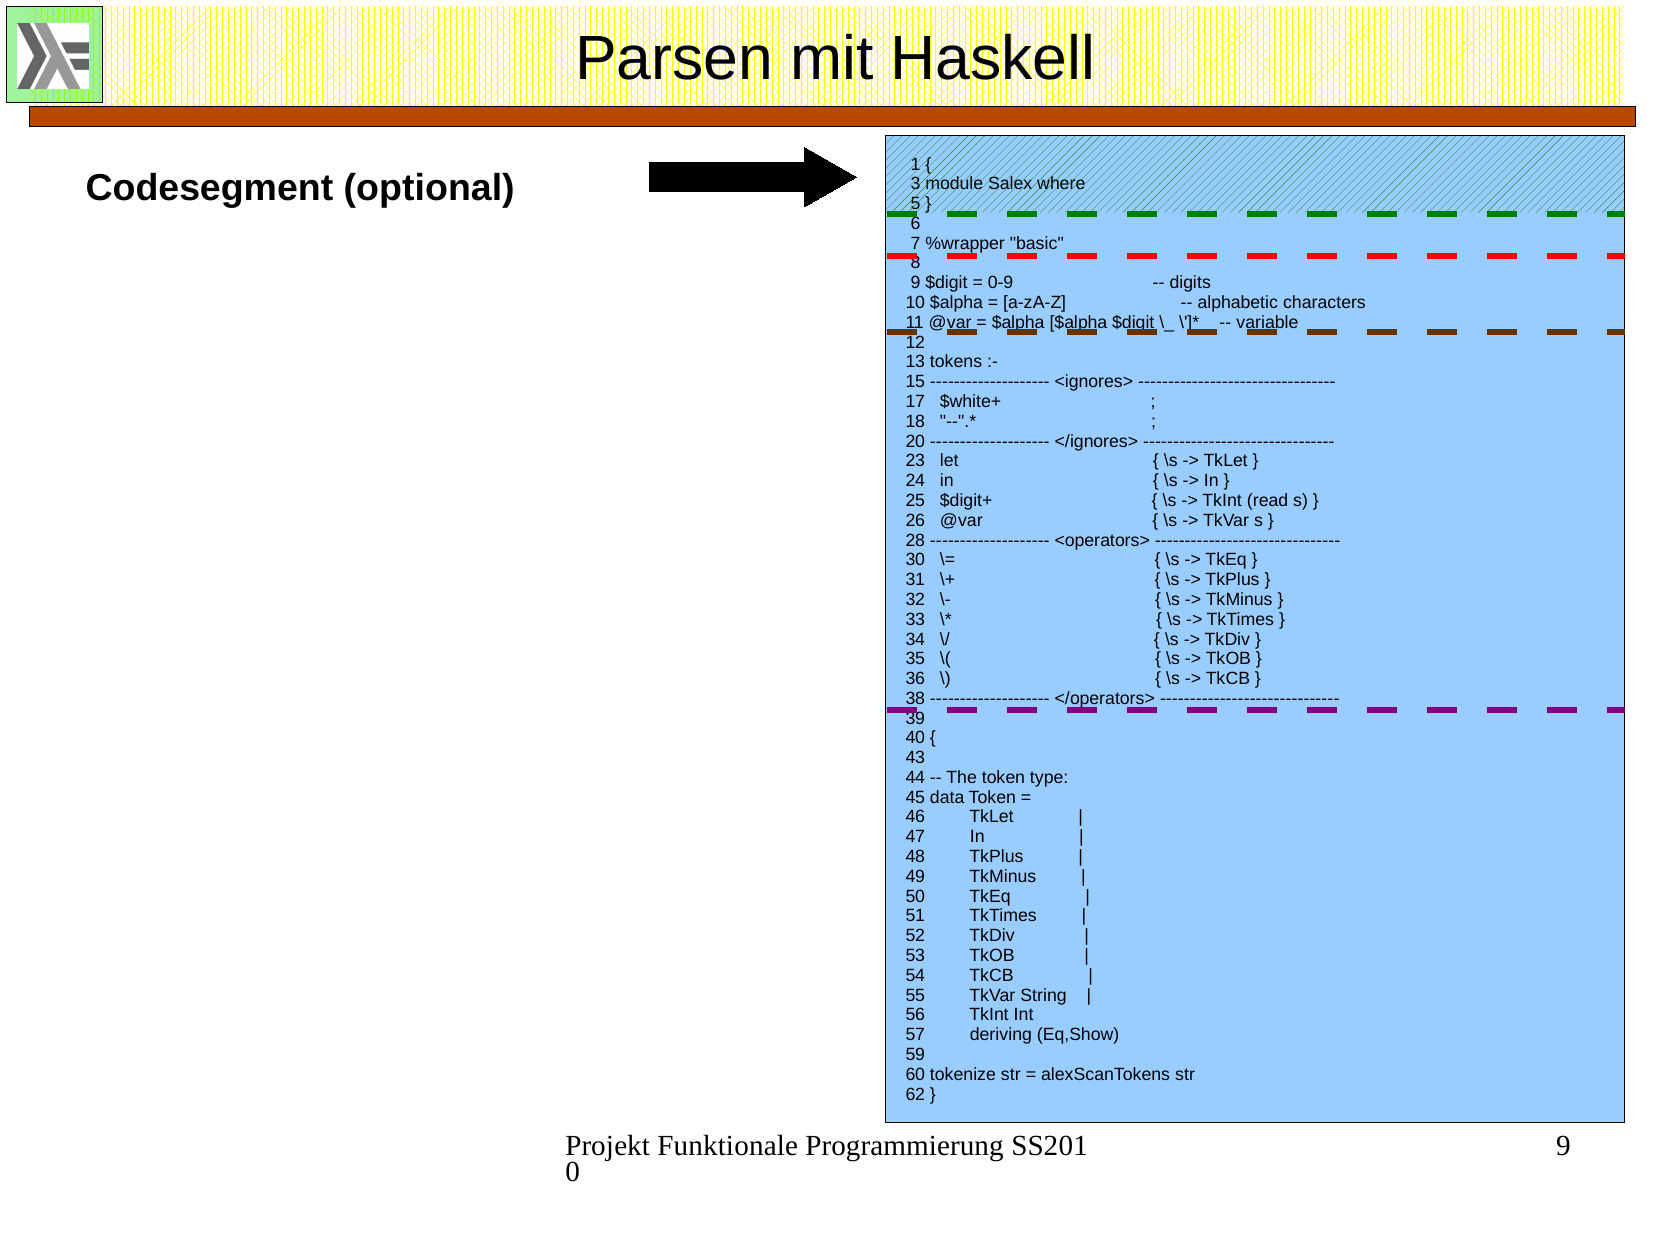

# Parsen mit Haskell
 1 {
 3 module Salex where
 5 }
 6
 7 %wrapper "basic"
 8
 9 $digit = 0-9 -- digits
 10 $alpha = [a-zA-Z] -- alphabetic characters
 11 @var = $alpha [$alpha $digit \_ \']* -- variable
 12
 13 tokens :-
 15 -------------------- <ignores> ---------------------------------
 17 $white+ ;
 18 "--".* ;
 20 -------------------- </ignores> --------------------------------
 23 let { \s -> TkLet }
 24 in { \s -> In }
 25 $digit+ { \s -> TkInt (read s) }
 26 @var { \s -> TkVar s }
 28 -------------------- <operators> -------------------------------
 30 \= { \s -> TkEq }
 31 \+ { \s -> TkPlus }
 32 \- { \s -> TkMinus }
 33 \* { \s -> TkTimes }
 34 \/ { \s -> TkDiv }
 35 \( { \s -> TkOB }
 36 \) { \s -> TkCB }
 38 -------------------- </operators> ------------------------------
 39
 40 {
 43
 44 -- The token type:
 45 data Token =
 46 TkLet |
 47 In |
 48 TkPlus |
 49 TkMinus |
 50 TkEq |
 51 TkTimes |
 52 TkDiv |
 53 TkOB |
 54 TkCB |
 55 TkVar String |
 56 TkInt Int
 57 deriving (Eq,Show)
 59
 60 tokenize str = alexScanTokens str
 62 }
Codesegment (optional)
Projekt Funktionale Programmierung SS2010
9